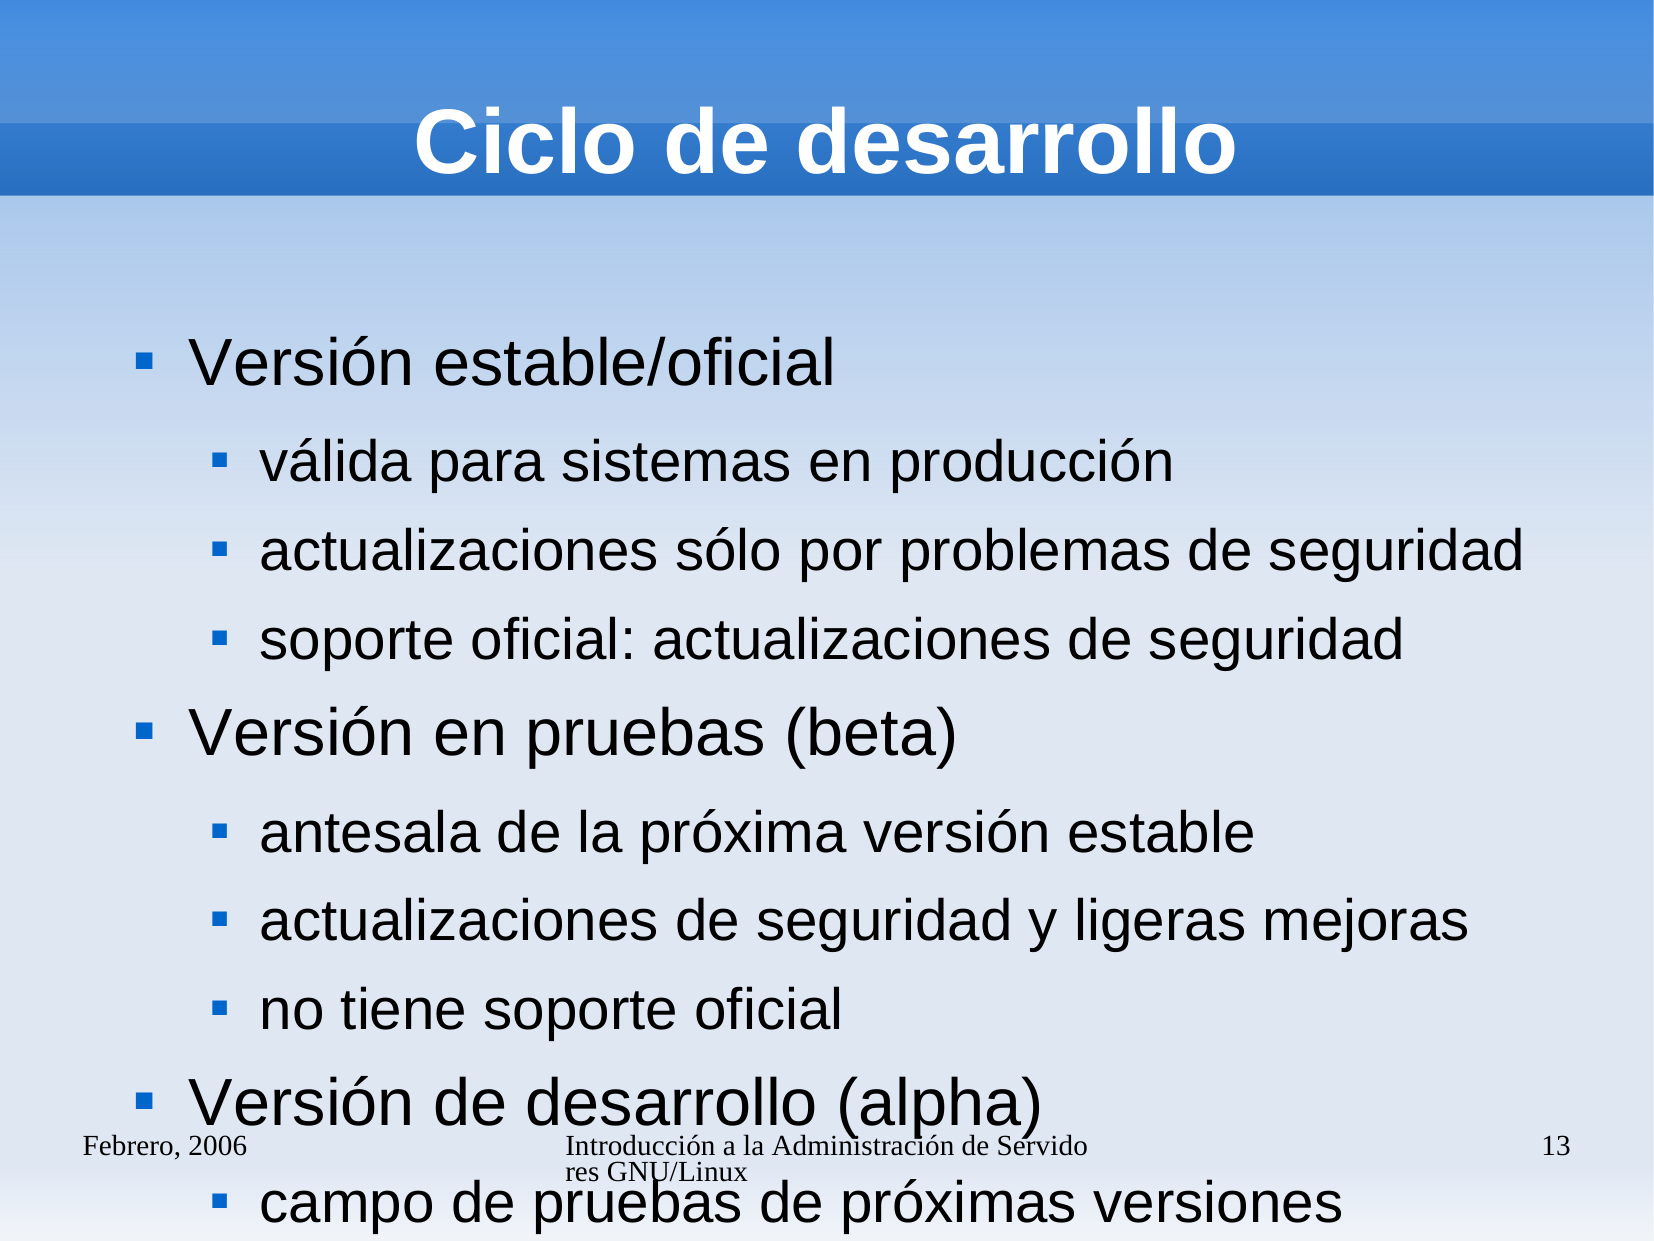

# Ciclo de desarrollo
Versión estable/oficial
válida para sistemas en producción
actualizaciones sólo por problemas de seguridad
soporte oficial: actualizaciones de seguridad
Versión en pruebas (beta)
antesala de la próxima versión estable
actualizaciones de seguridad y ligeras mejoras
no tiene soporte oficial
Versión de desarrollo (alpha)
campo de pruebas de próximas versiones
actualización constante de paquetes
no tiene soporte oficial
Febrero, 2006
Introducción a la Administración de Servidores GNU/Linux
13